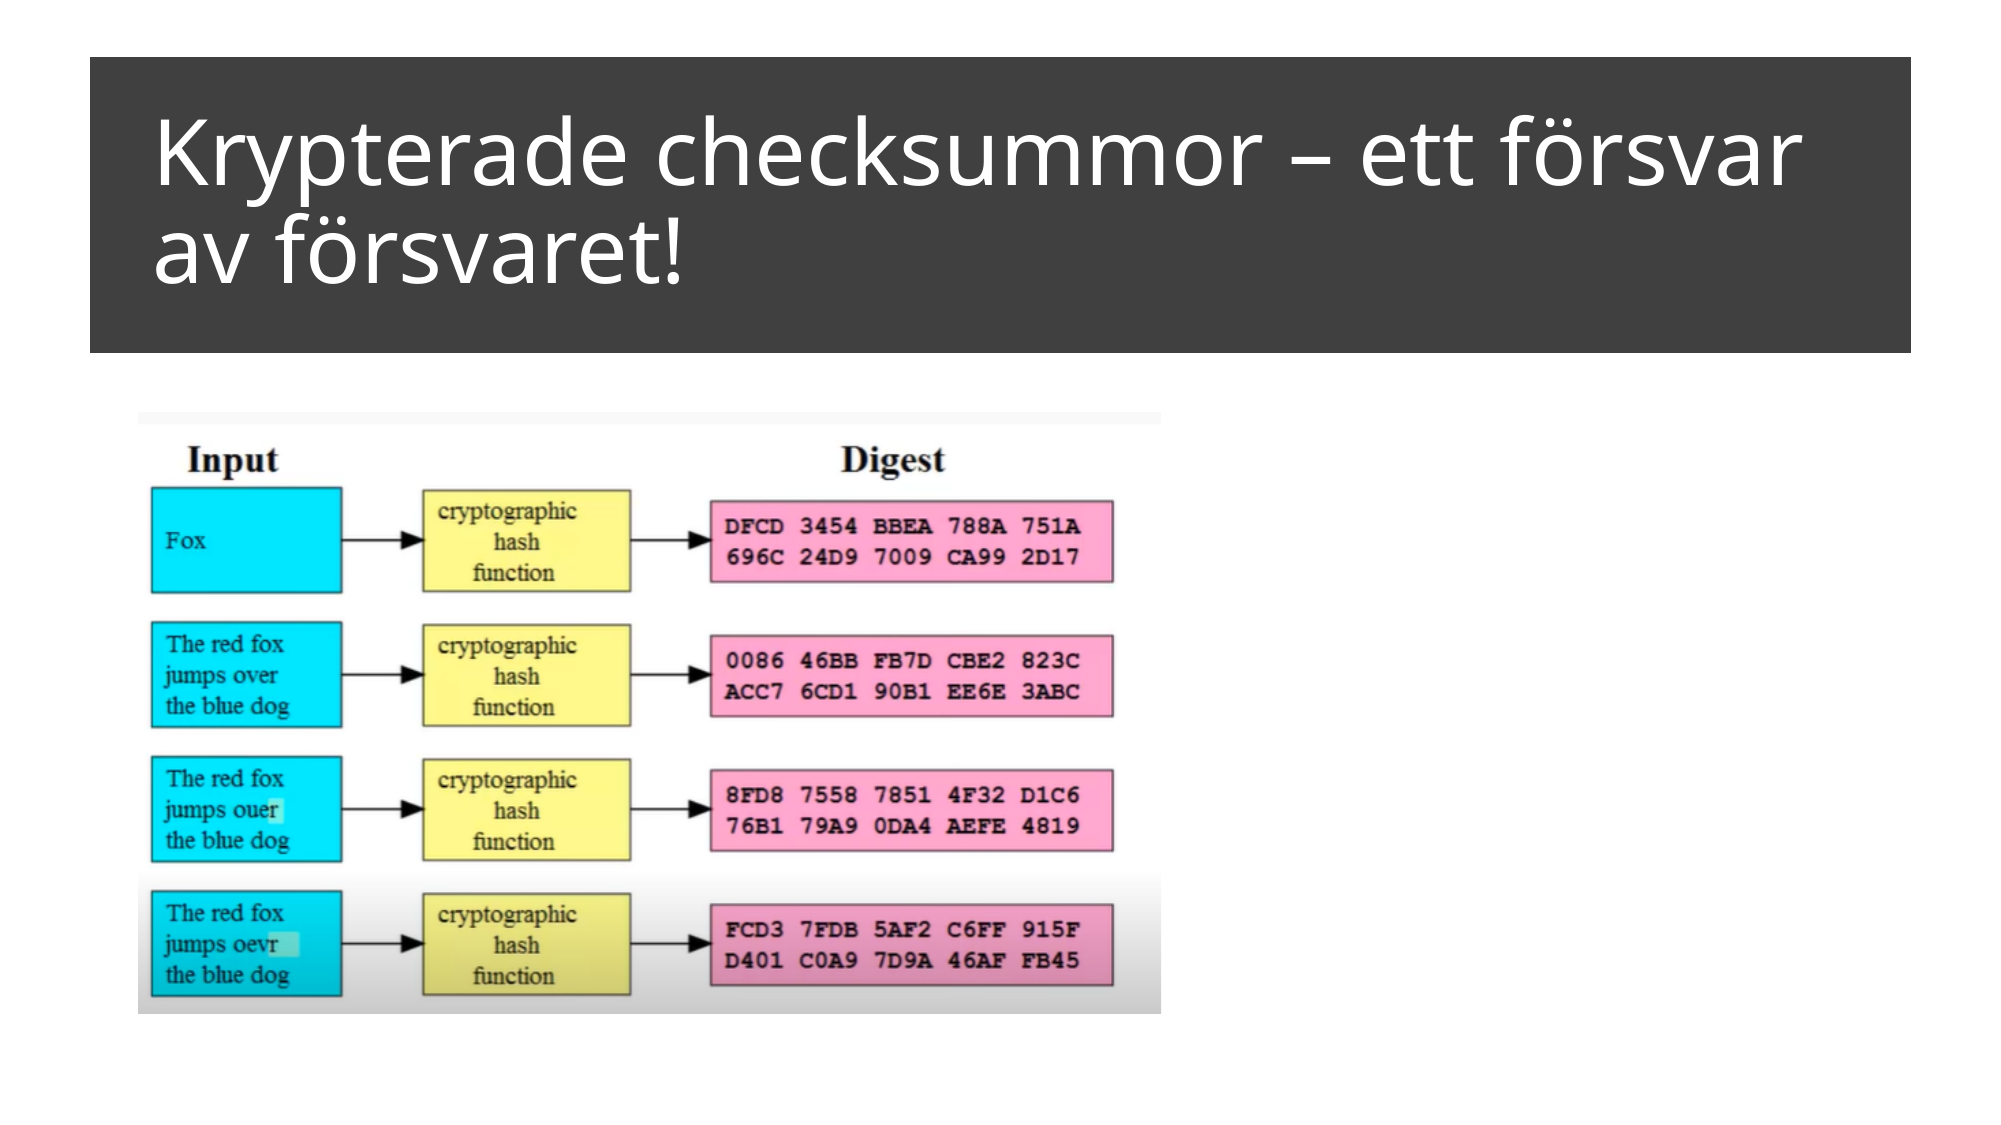

# Krypterade checksummor – ett försvar av försvaret!